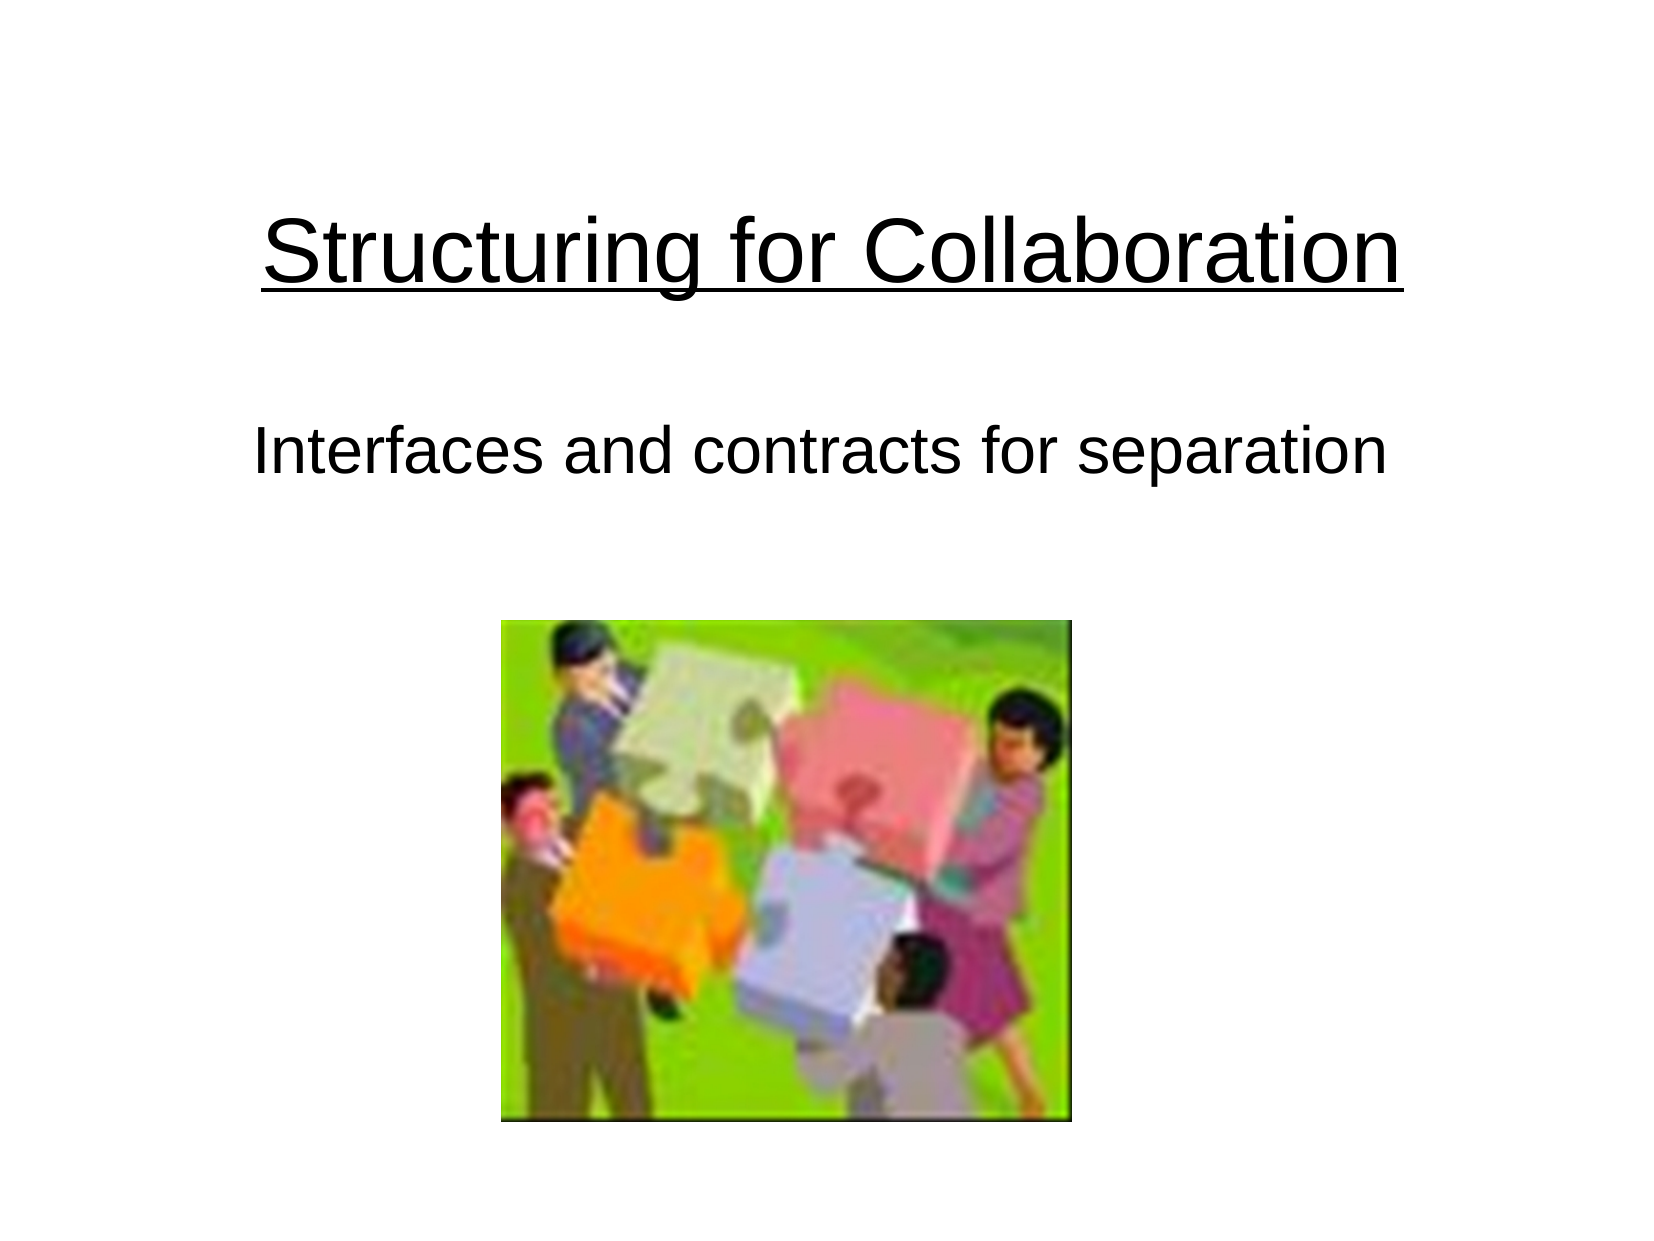

# Structuring for Collaboration
Interfaces and contracts for separation